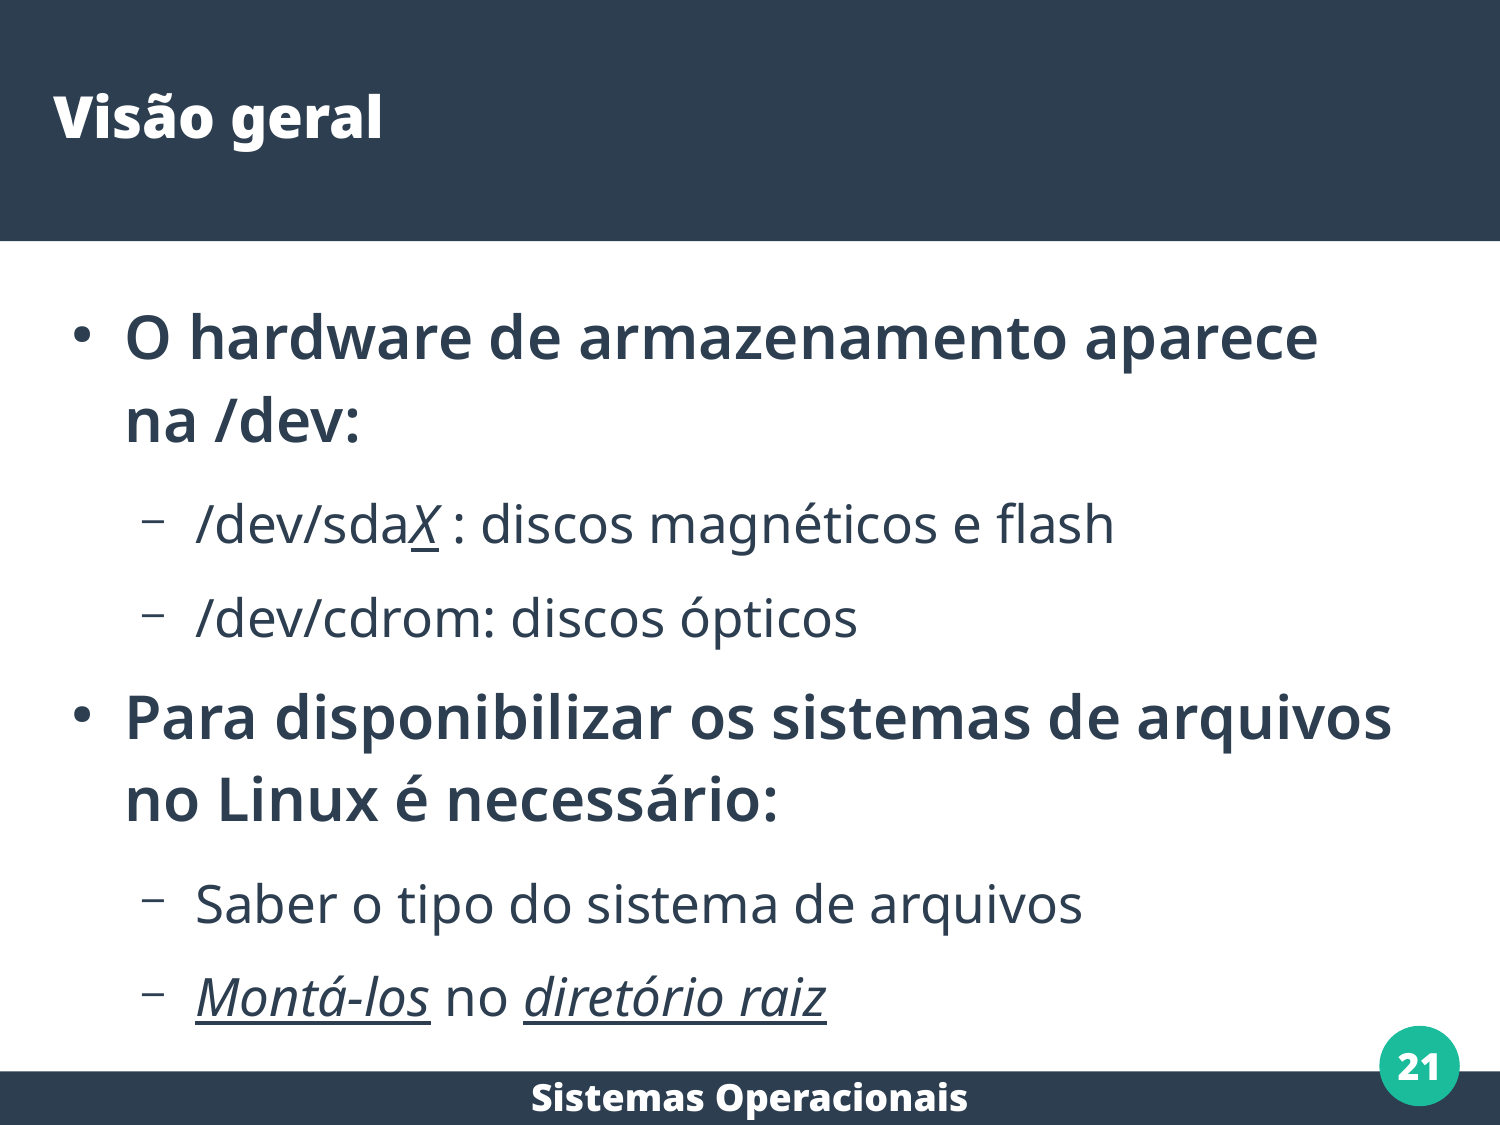

# Visão geral
O hardware de armazenamento aparece na /dev:
/dev/sdaX : discos magnéticos e flash
/dev/cdrom: discos ópticos
Para disponibilizar os sistemas de arquivos no Linux é necessário:
Saber o tipo do sistema de arquivos
Montá-los no diretório raiz
21
Sistemas Operacionais